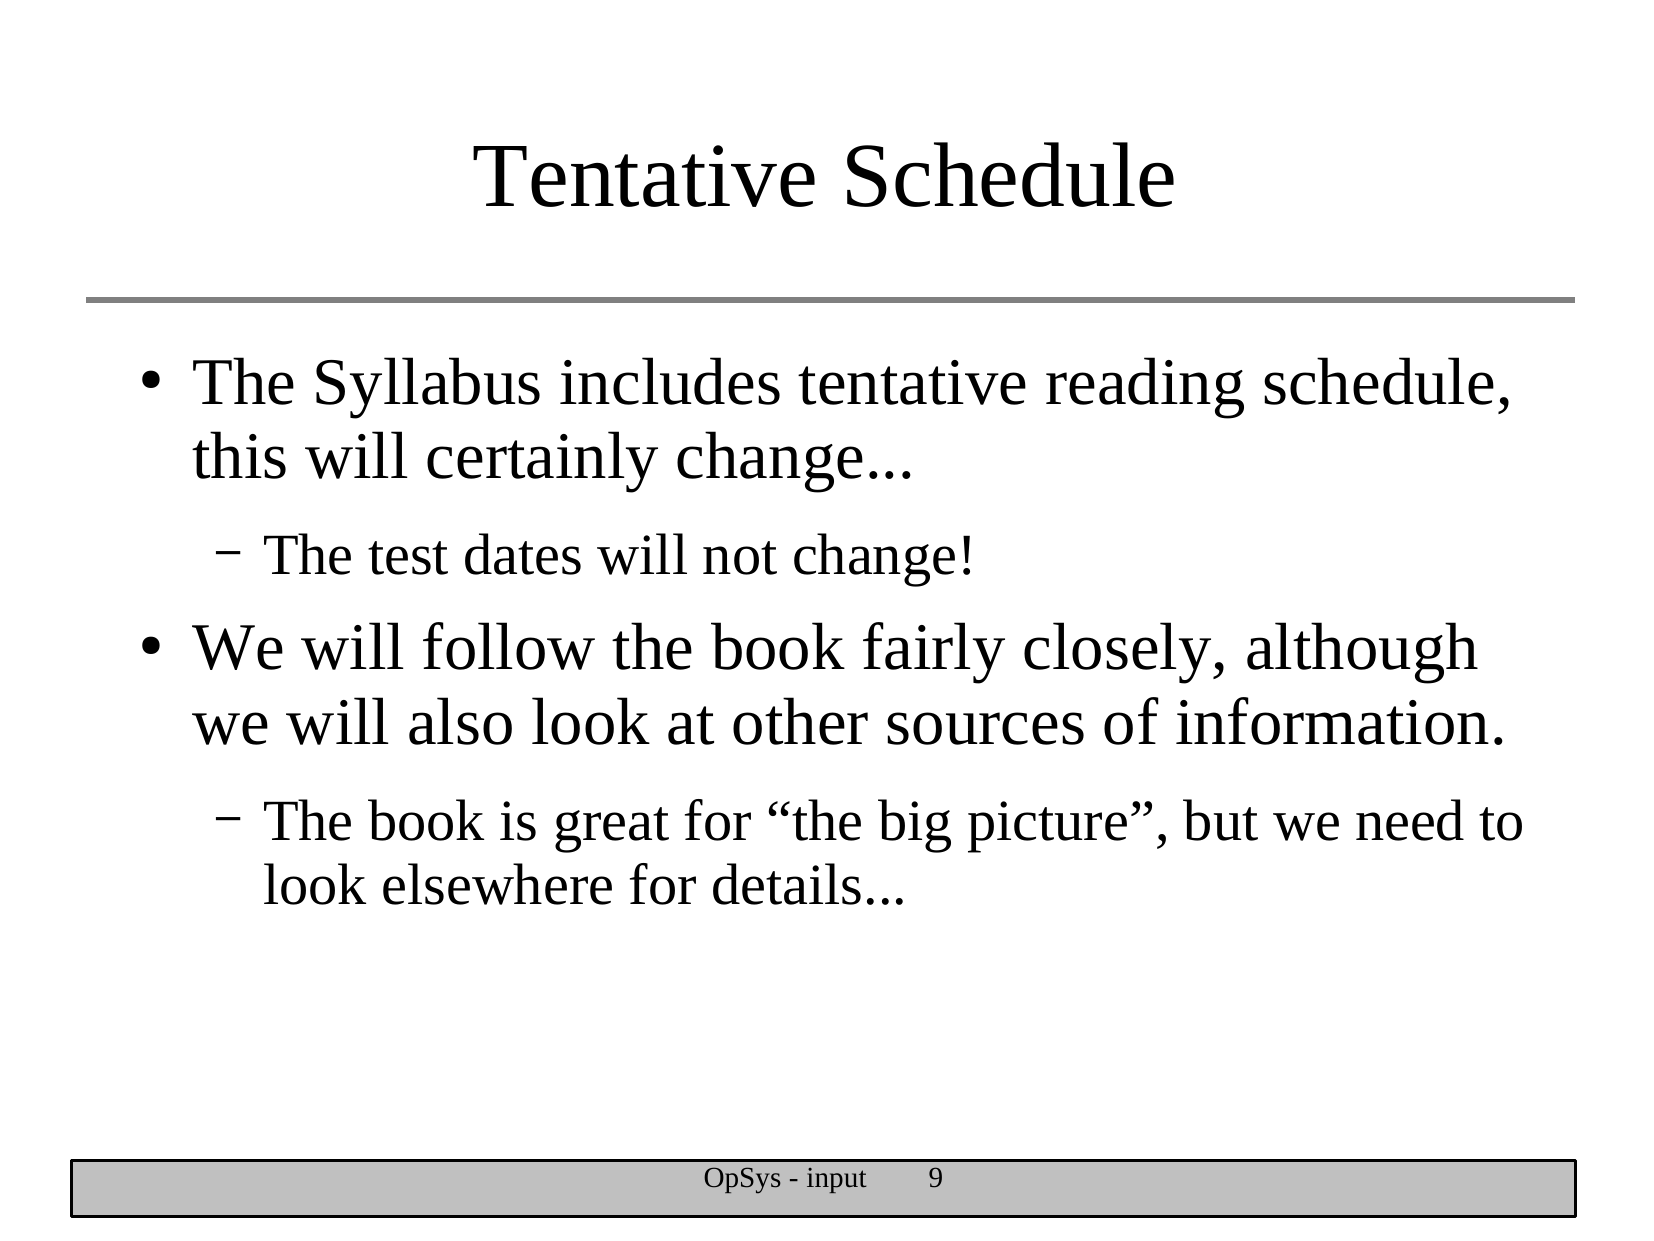

# Tentative Schedule
The Syllabus includes tentative reading schedule, this will certainly change...
The test dates will not change!
We will follow the book fairly closely, although we will also look at other sources of information.
The book is great for “the big picture”, but we need to look elsewhere for details...